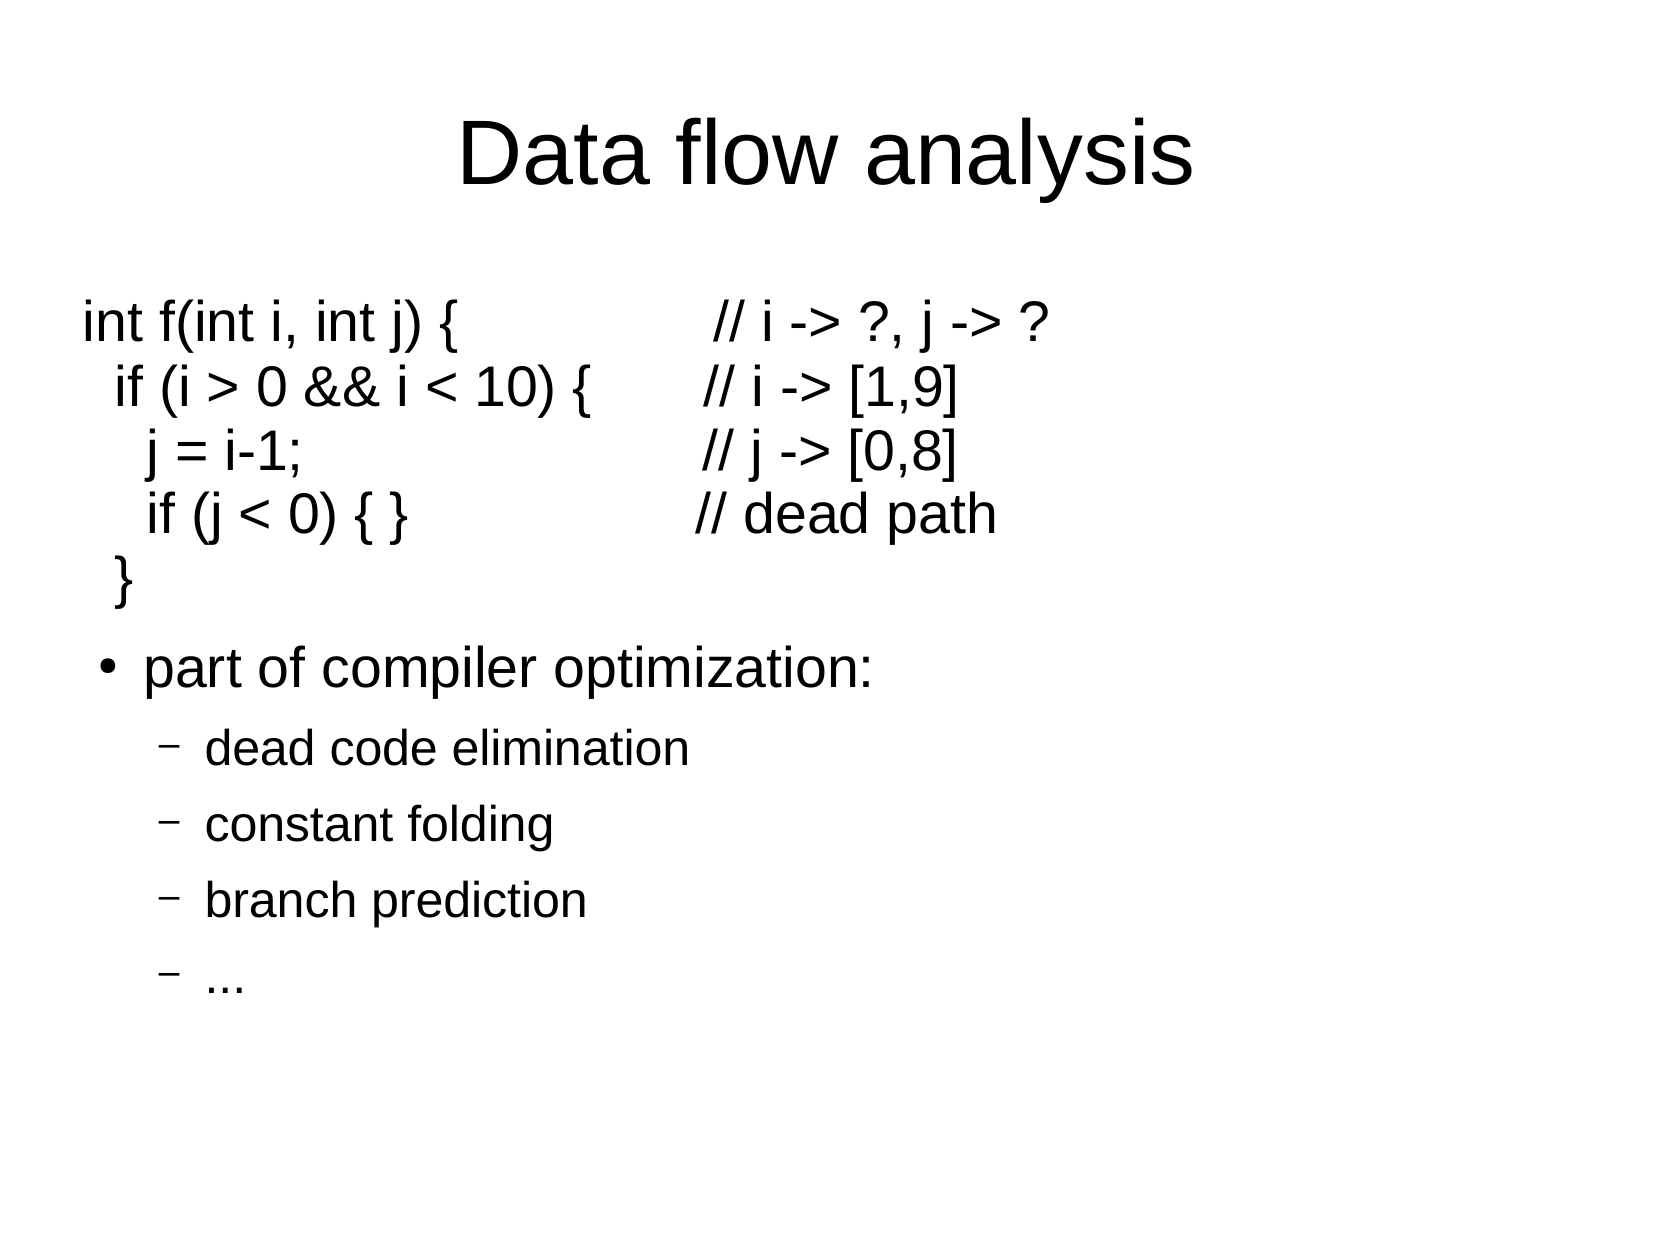

# Data flow analysis
int f(int i, int j) { // i -> ?, j -> ?
 if (i > 0 && i < 10) { // i -> [1,9]
 j = i-1; // j -> [0,8]
 if (j < 0) { } // dead path
 }
part of compiler optimization:
dead code elimination
constant folding
branch prediction
...